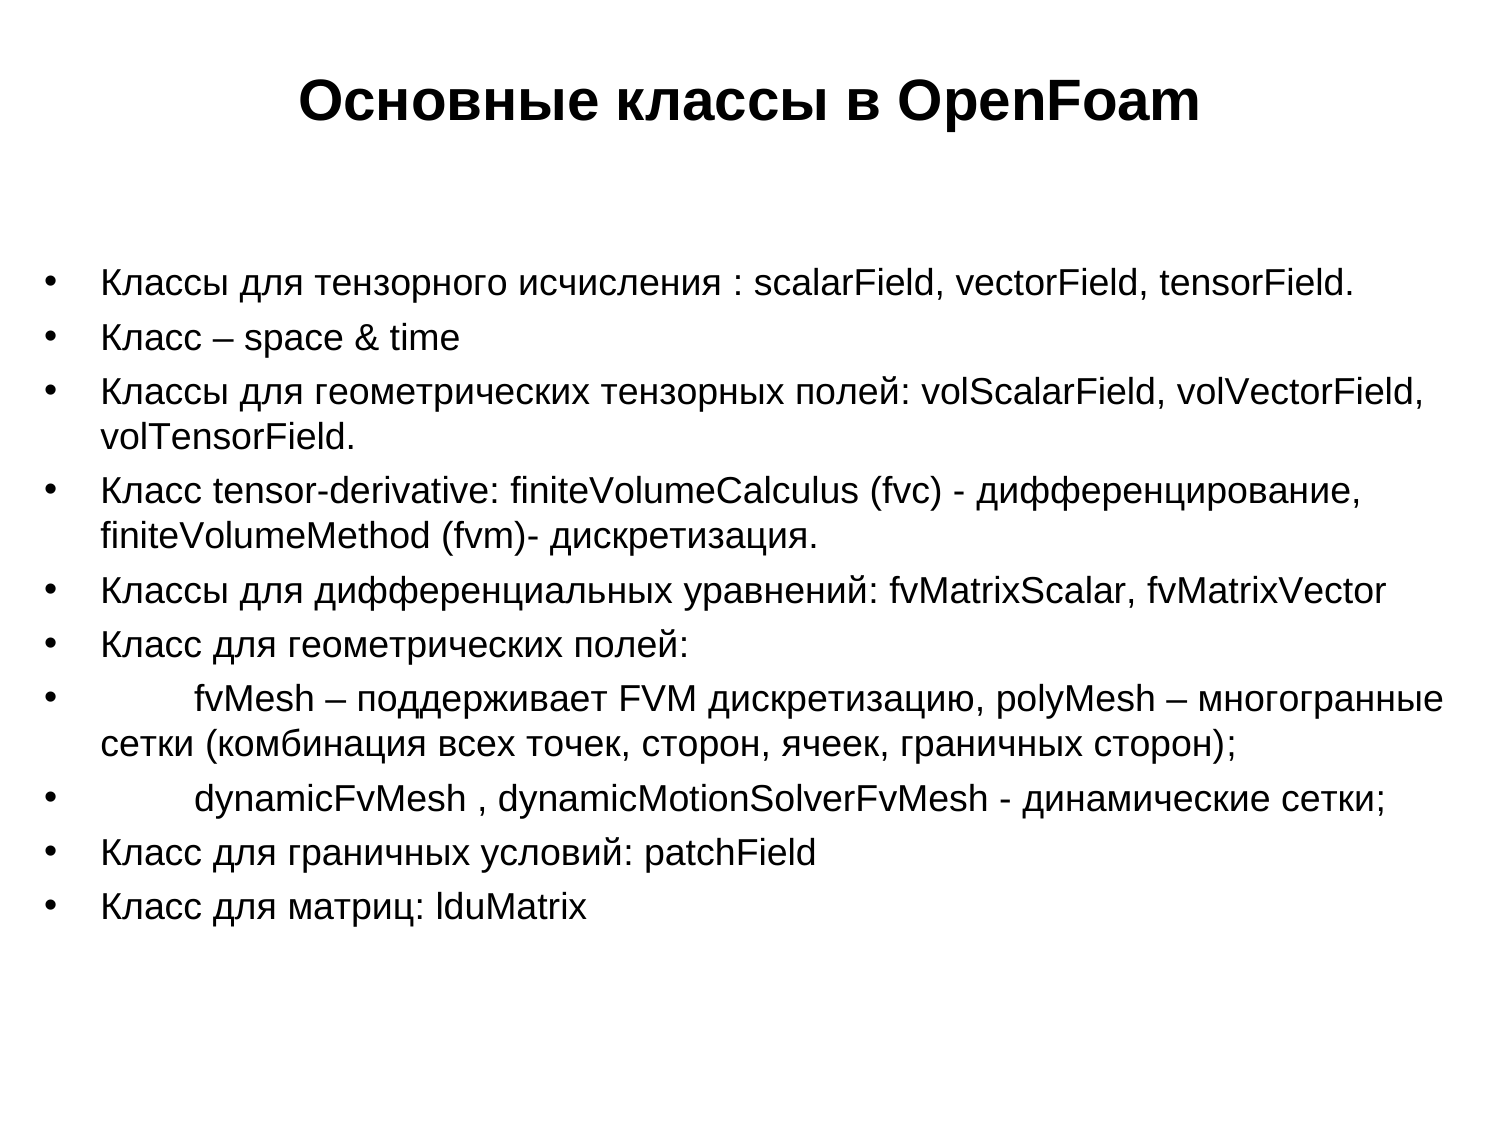

# Основные классы в OpenFoam
Классы для тензорного исчисления : scalarField, vectorField, tensorField.
Класс – space & time
Классы для геометрических тензорных полей: volScalarField, volVectorField, volTensorField.
Класс tensor-derivative: finiteVolumeCalculus (fvc) - дифференцирование, finiteVolumeMethod (fvm)- дискретизация.
Классы для дифференциальных уравнений: fvMatrixScalar, fvMatrixVector
Класс для геометрических полей:
	fvMesh – поддерживает FVM дискретизацию, polyMesh – многогранные сетки (комбинация всех точек, сторон, ячеек, граничных сторон);
	dynamicFvMesh , dynamicMotionSolverFvMesh - динамические сетки;
Класс для граничных условий: patchField
Класс для матриц: lduMatrix